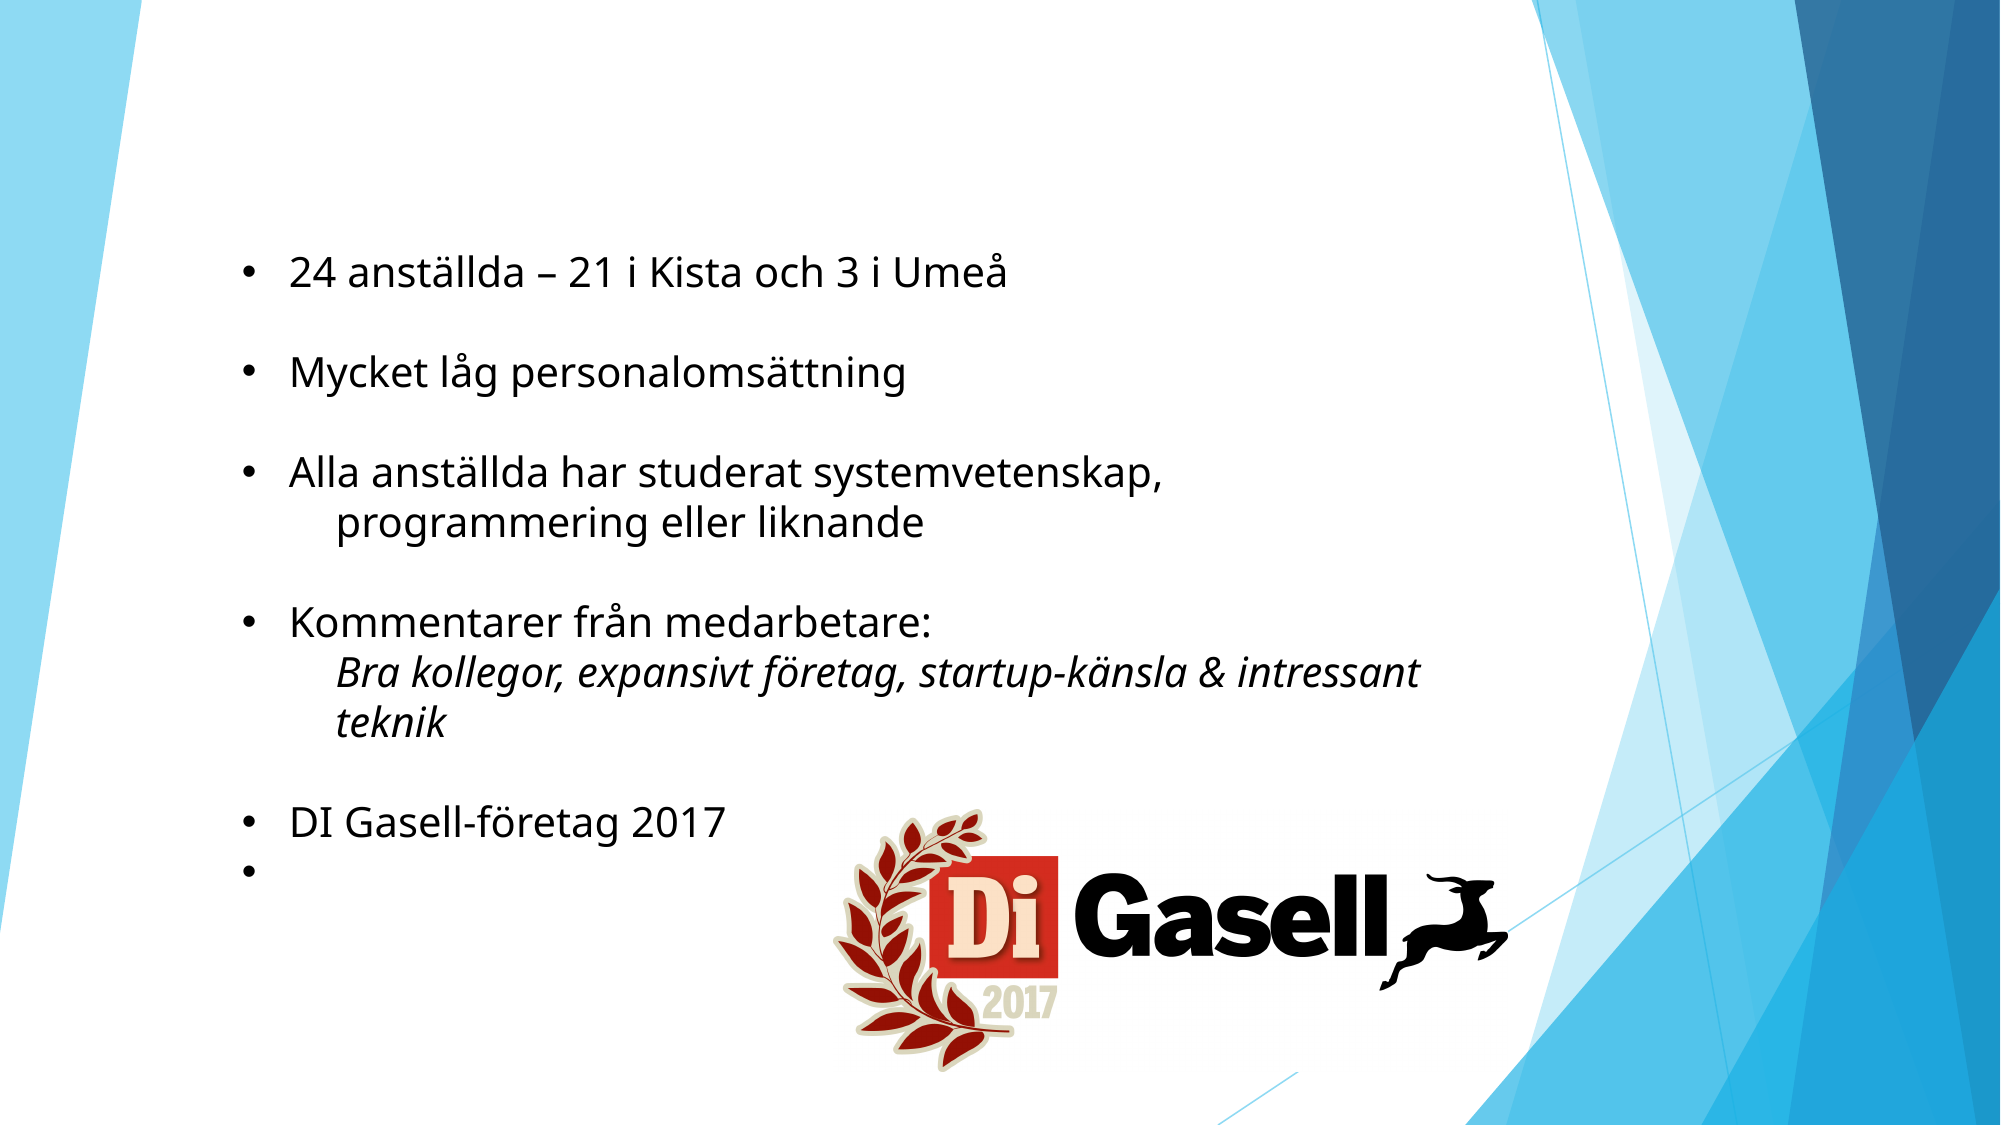

24 anställda – 21 i Kista och 3 i Umeå
Mycket låg personalomsättning
Alla anställda har studerat systemvetenskap, programmering eller liknande
Kommentarer från medarbetare:
Bra kollegor, expansivt företag, startup-känsla & intressant teknik
DI Gasell-företag 2017